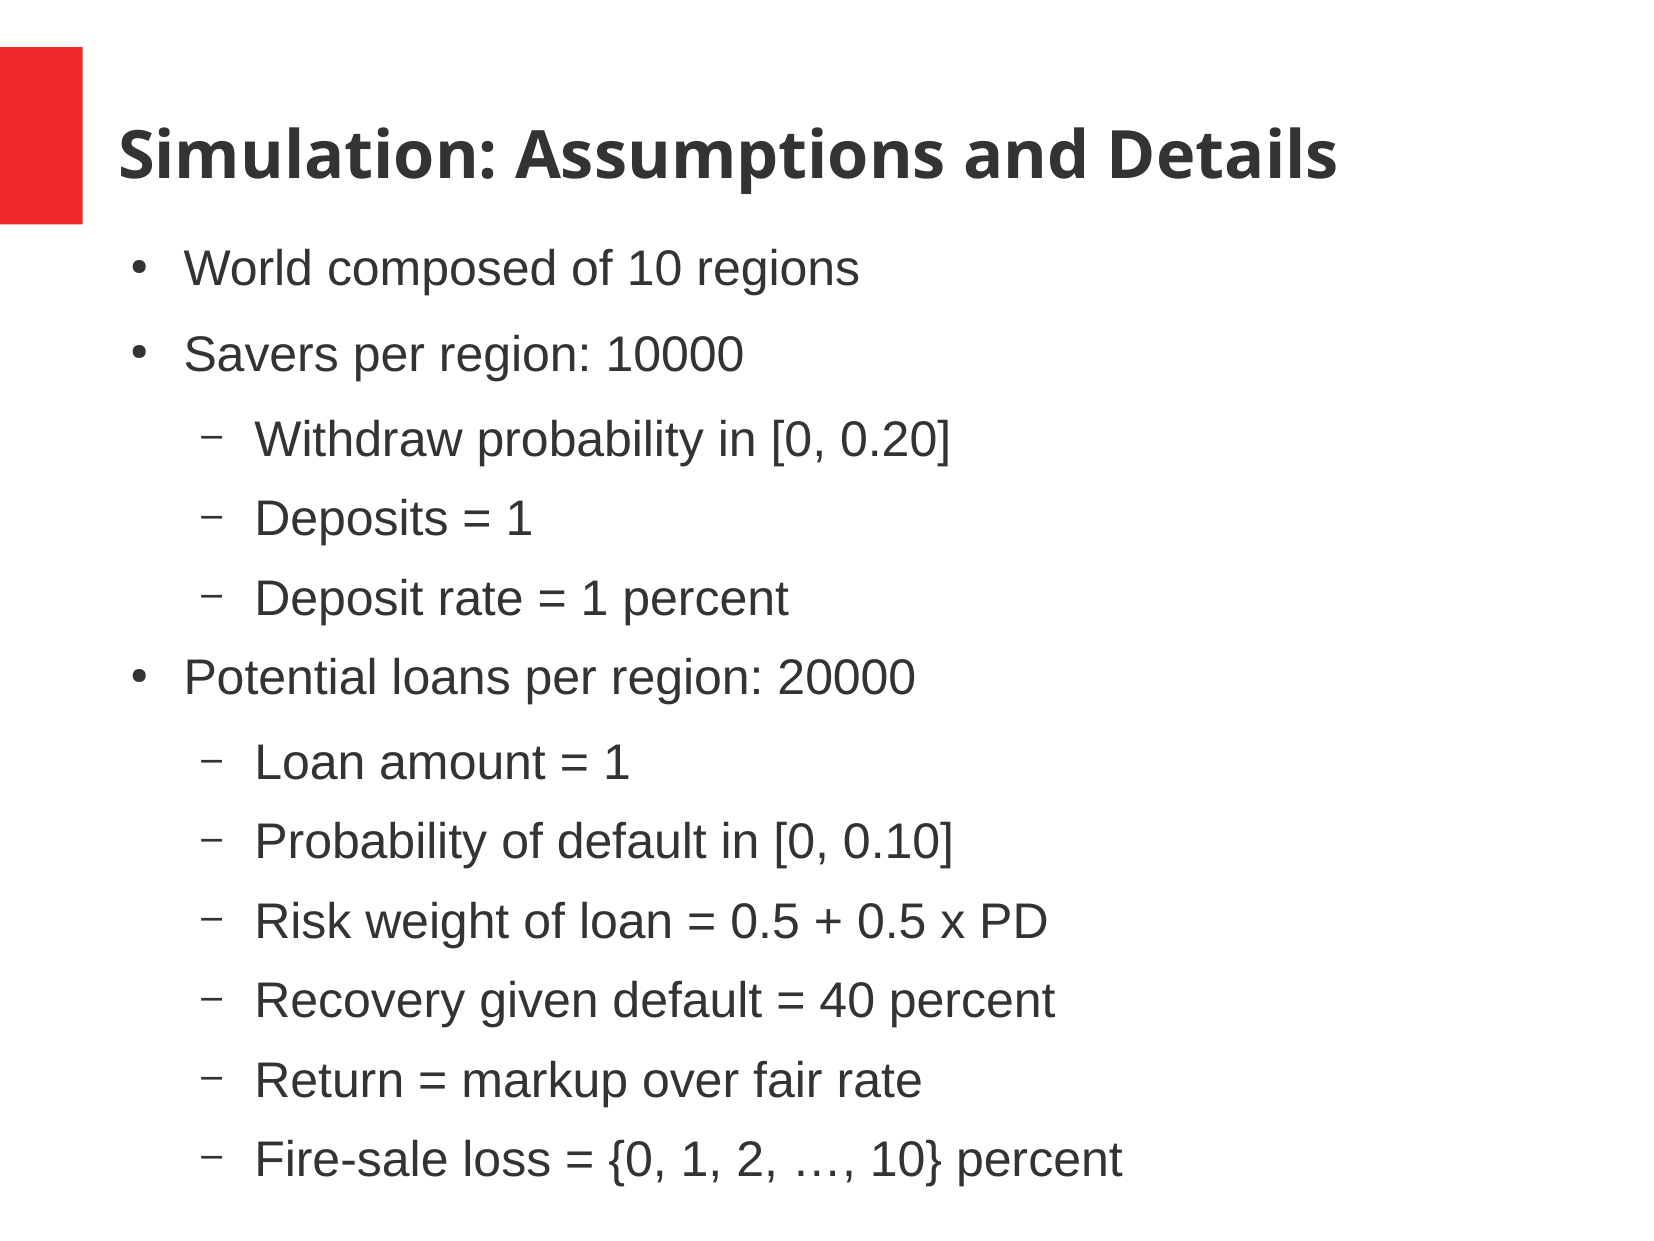

# Simulation: Assumptions and Details
World composed of 10 regions
Savers per region: 10000
Withdraw probability in [0, 0.20]
Deposits = 1
Deposit rate = 1 percent
Potential loans per region: 20000
Loan amount = 1
Probability of default in [0, 0.10]
Risk weight of loan = 0.5 + 0.5 x PD
Recovery given default = 40 percent
Return = markup over fair rate
Fire-sale loss = {0, 1, 2, …, 10} percent